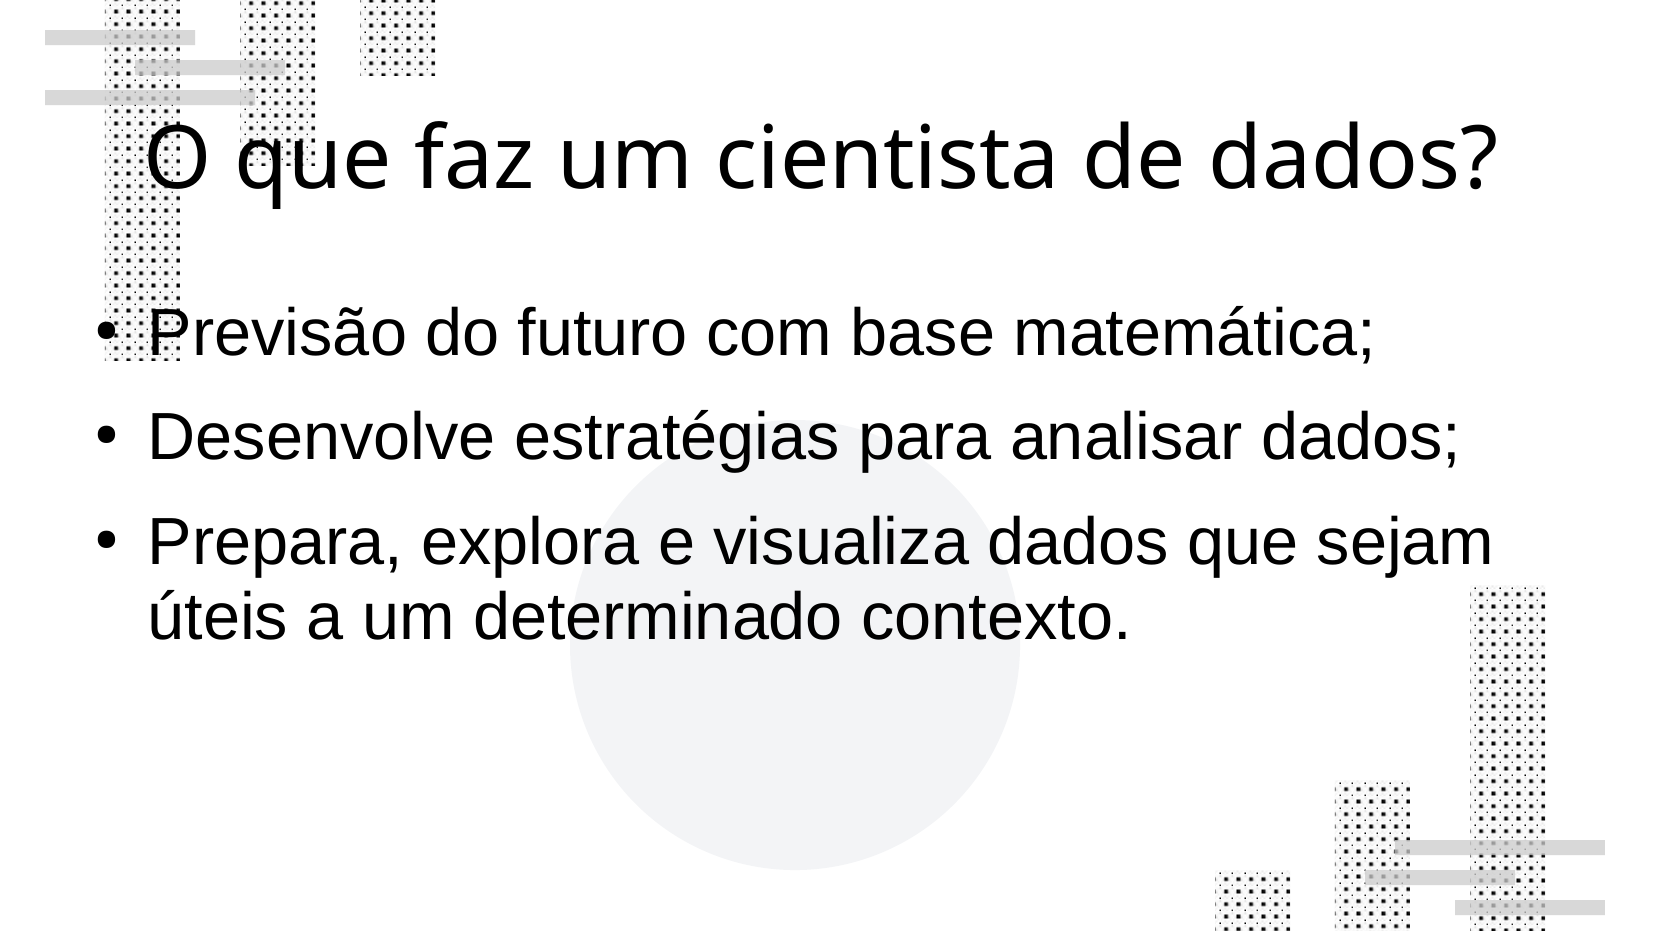

# O que faz um cientista de dados?
Previsão do futuro com base matemática;
Desenvolve estratégias para analisar dados;
Prepara, explora e visualiza dados que sejam úteis a um determinado contexto.